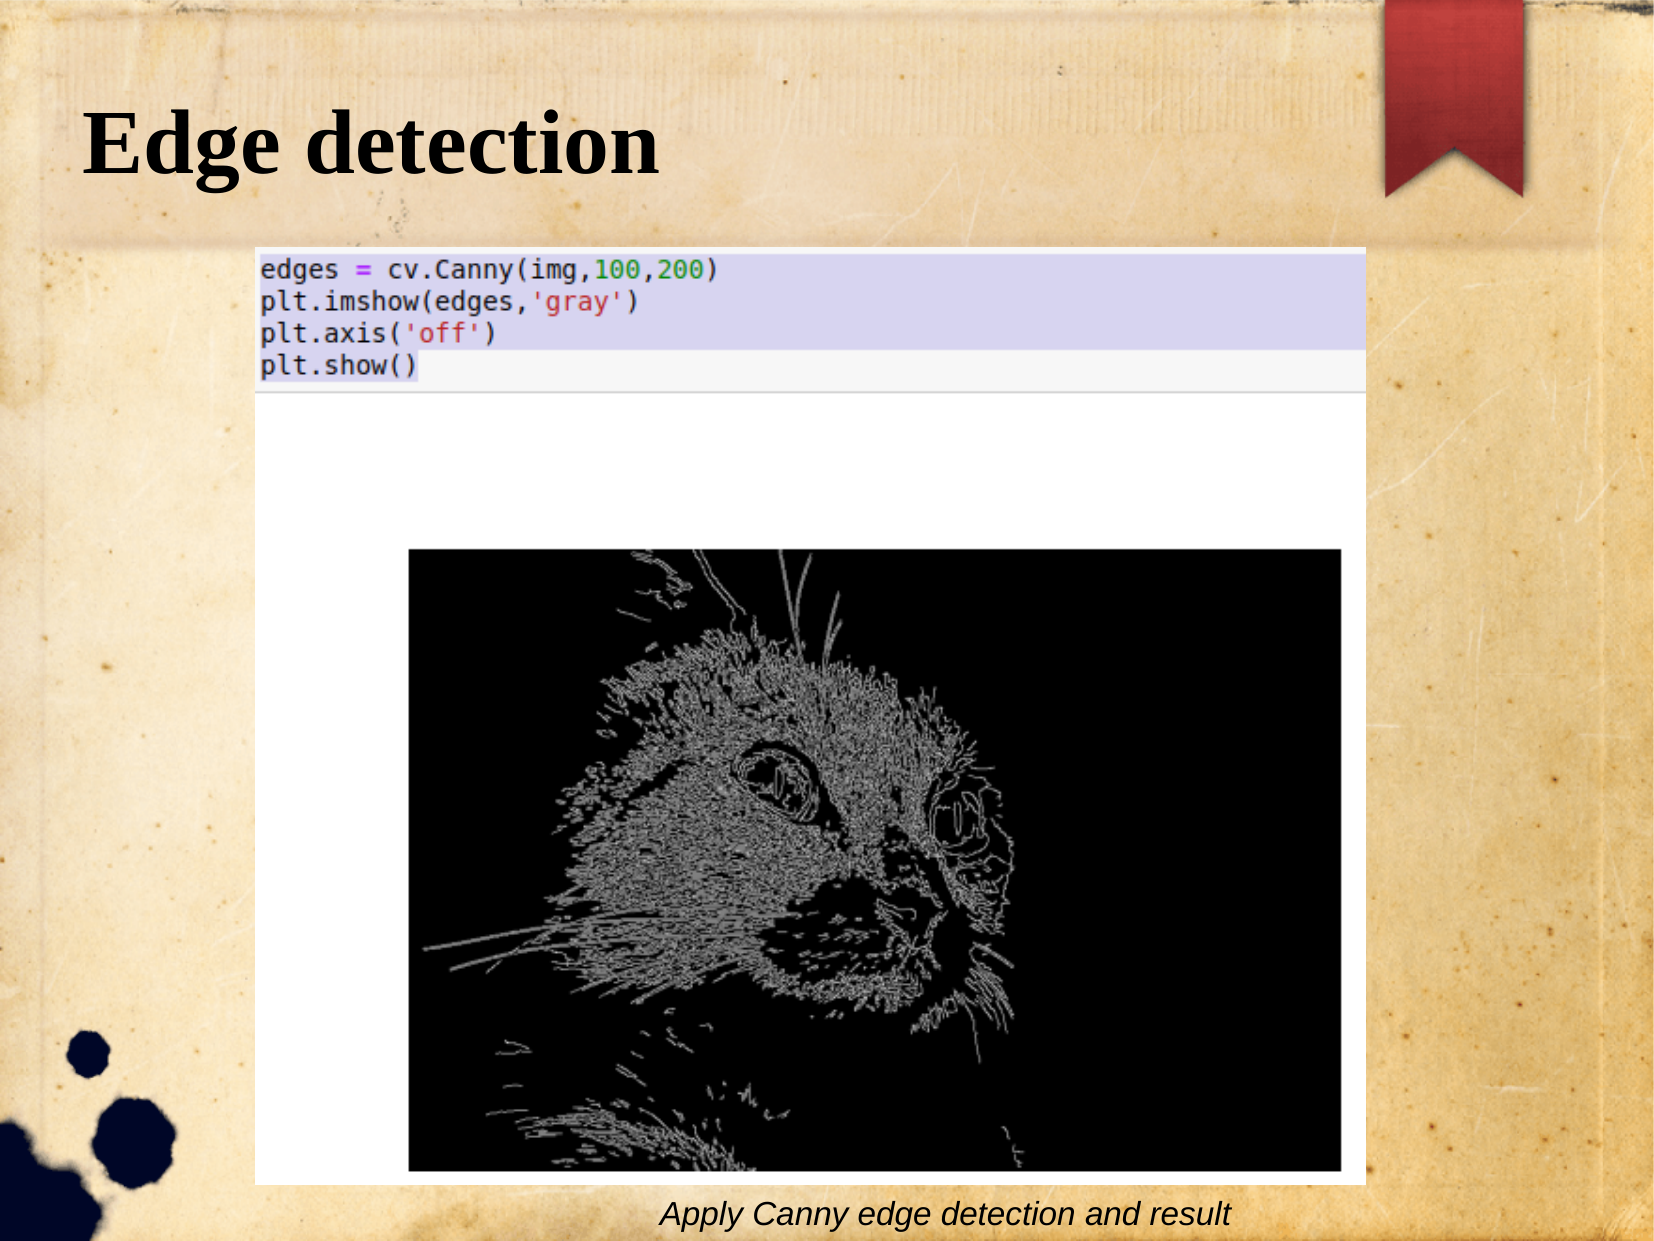

# Edge detection
Apply Canny edge detection and result